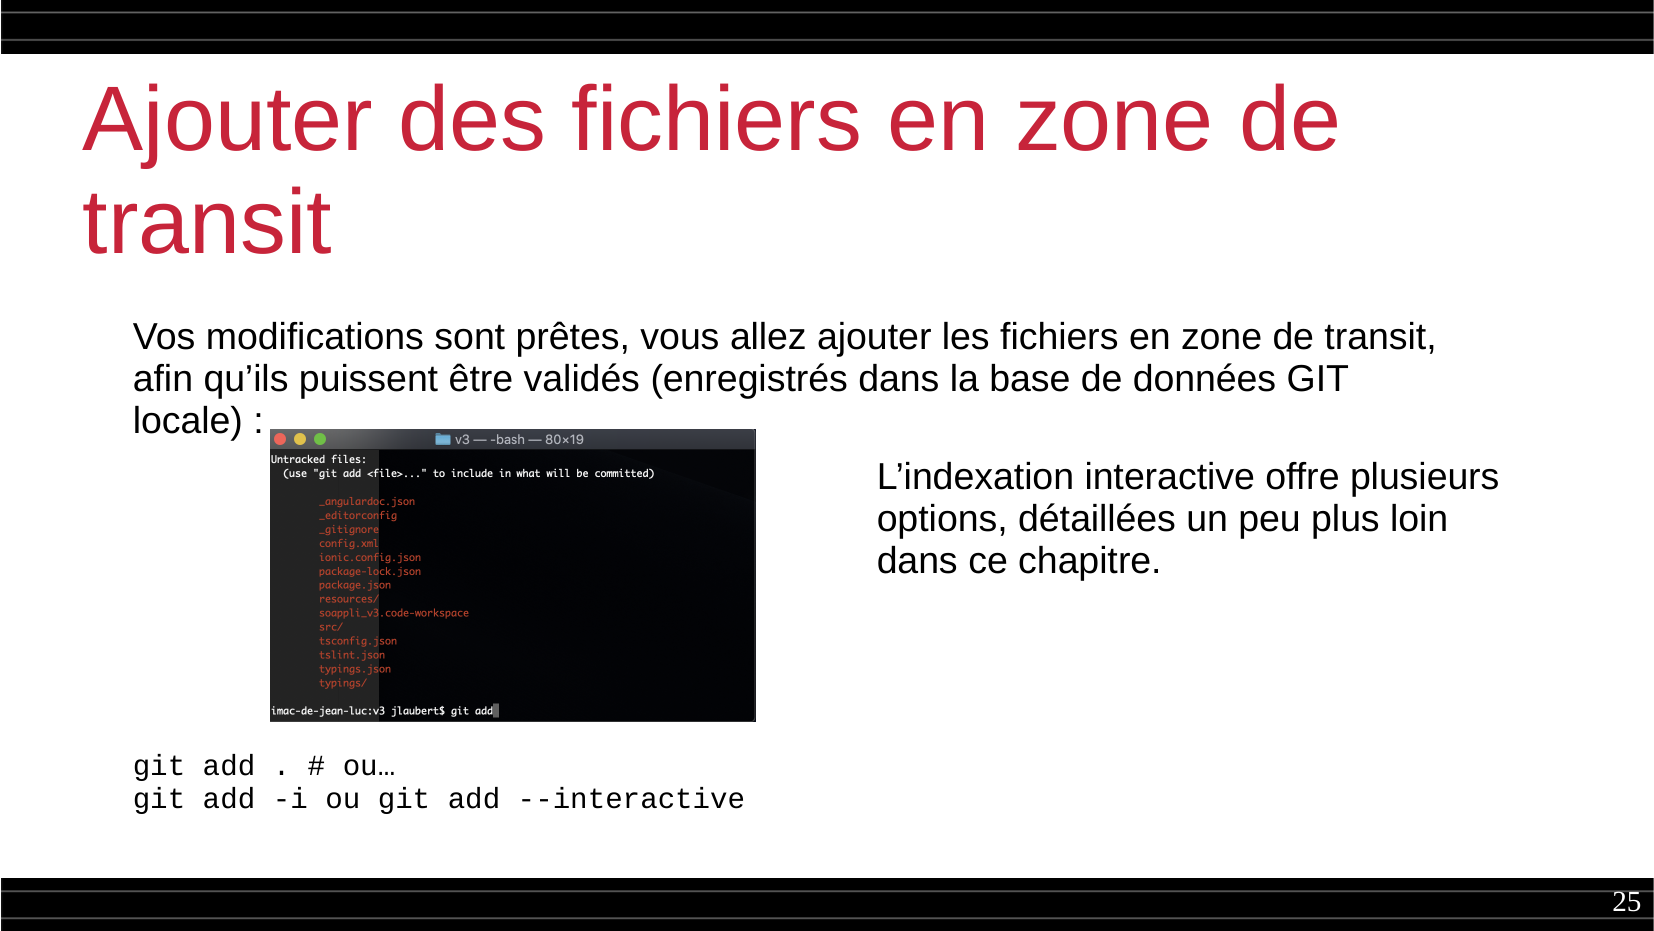

# Ajouter des fichiers en zone de transit
Vos modifications sont prêtes, vous allez ajouter les fichiers en zone de transit, afin qu’ils puissent être validés (enregistrés dans la base de données GIT locale) :
L’indexation interactive offre plusieurs options, détaillées un peu plus loin dans ce chapitre.
git add . # ou…
git add -i ou git add --interactive